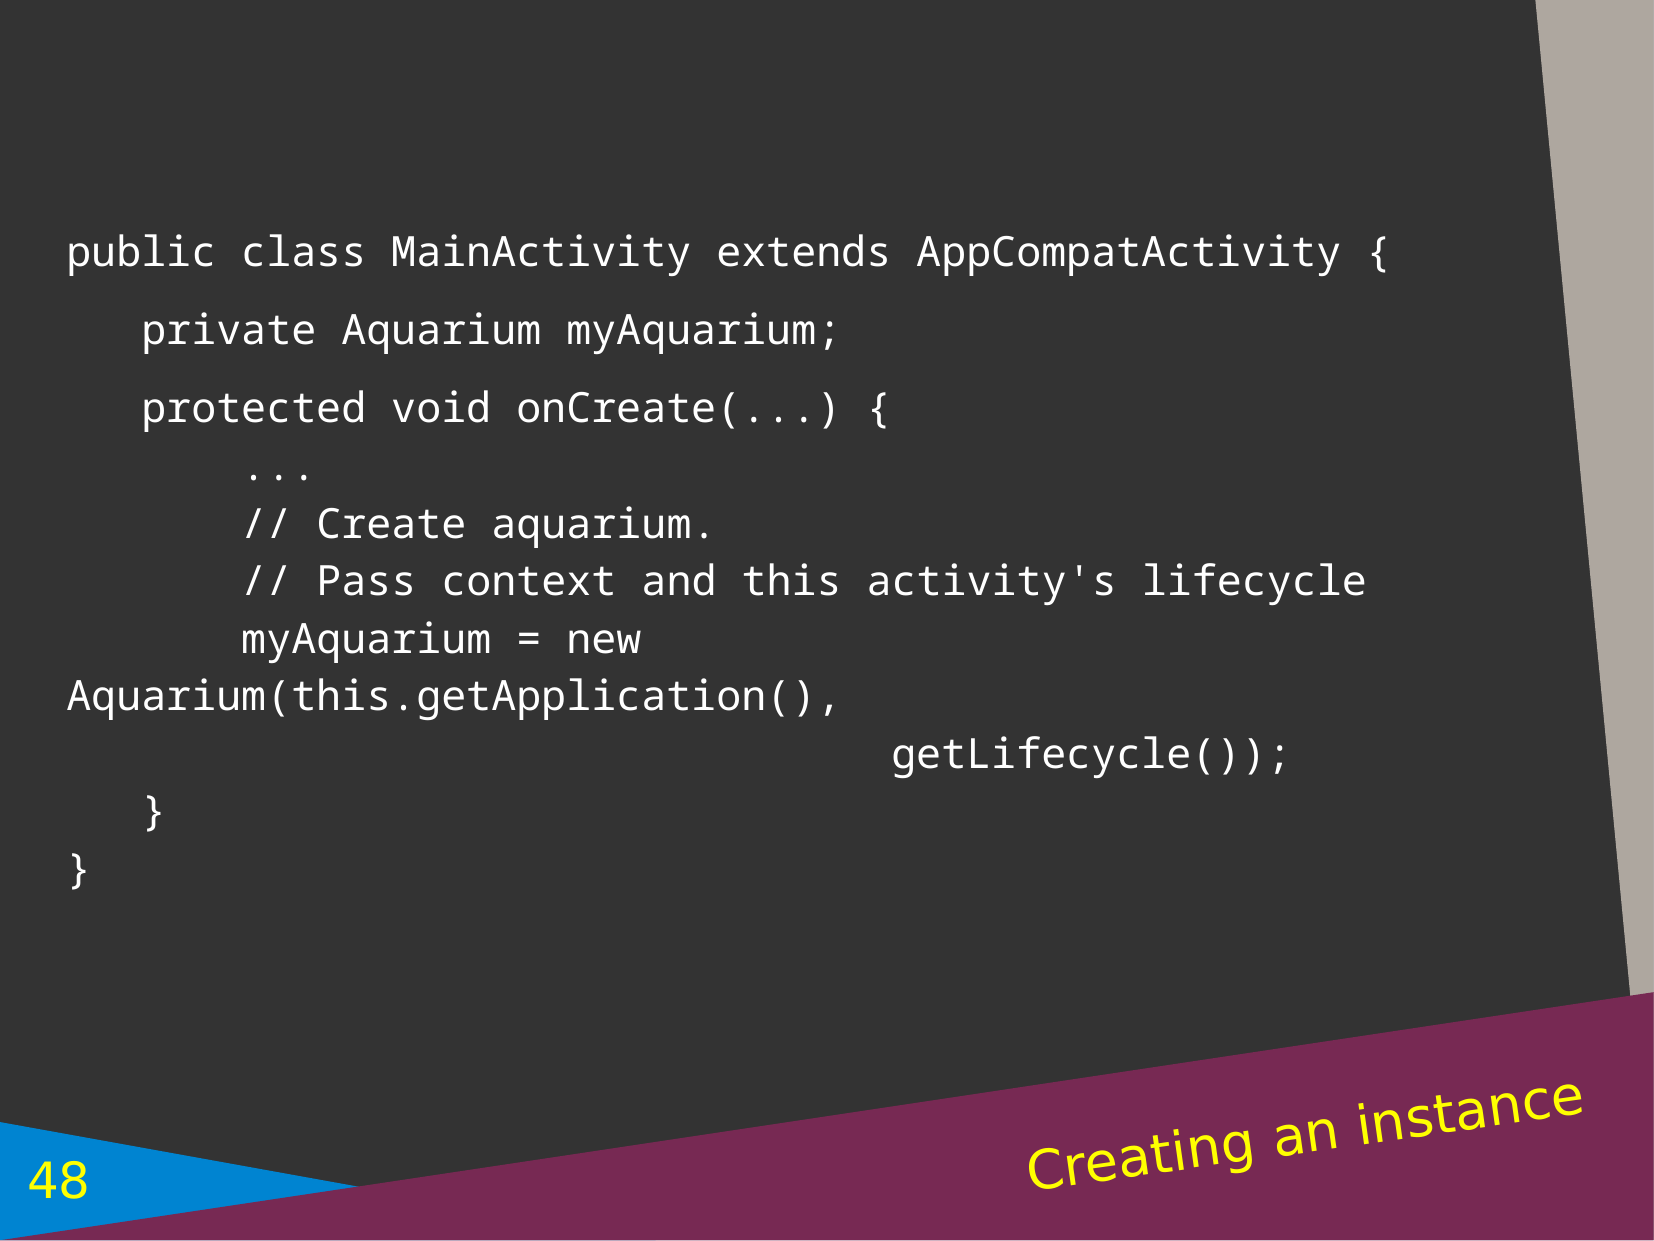

public class MainActivity extends AppCompatActivity {
 private Aquarium myAquarium;
 protected void onCreate(...) {
 ...
 // Create aquarium.
 // Pass context and this activity's lifecycle
 myAquarium = new Aquarium(this.getApplication(),
 getLifecycle());
 }
}
# Creating an instance
48